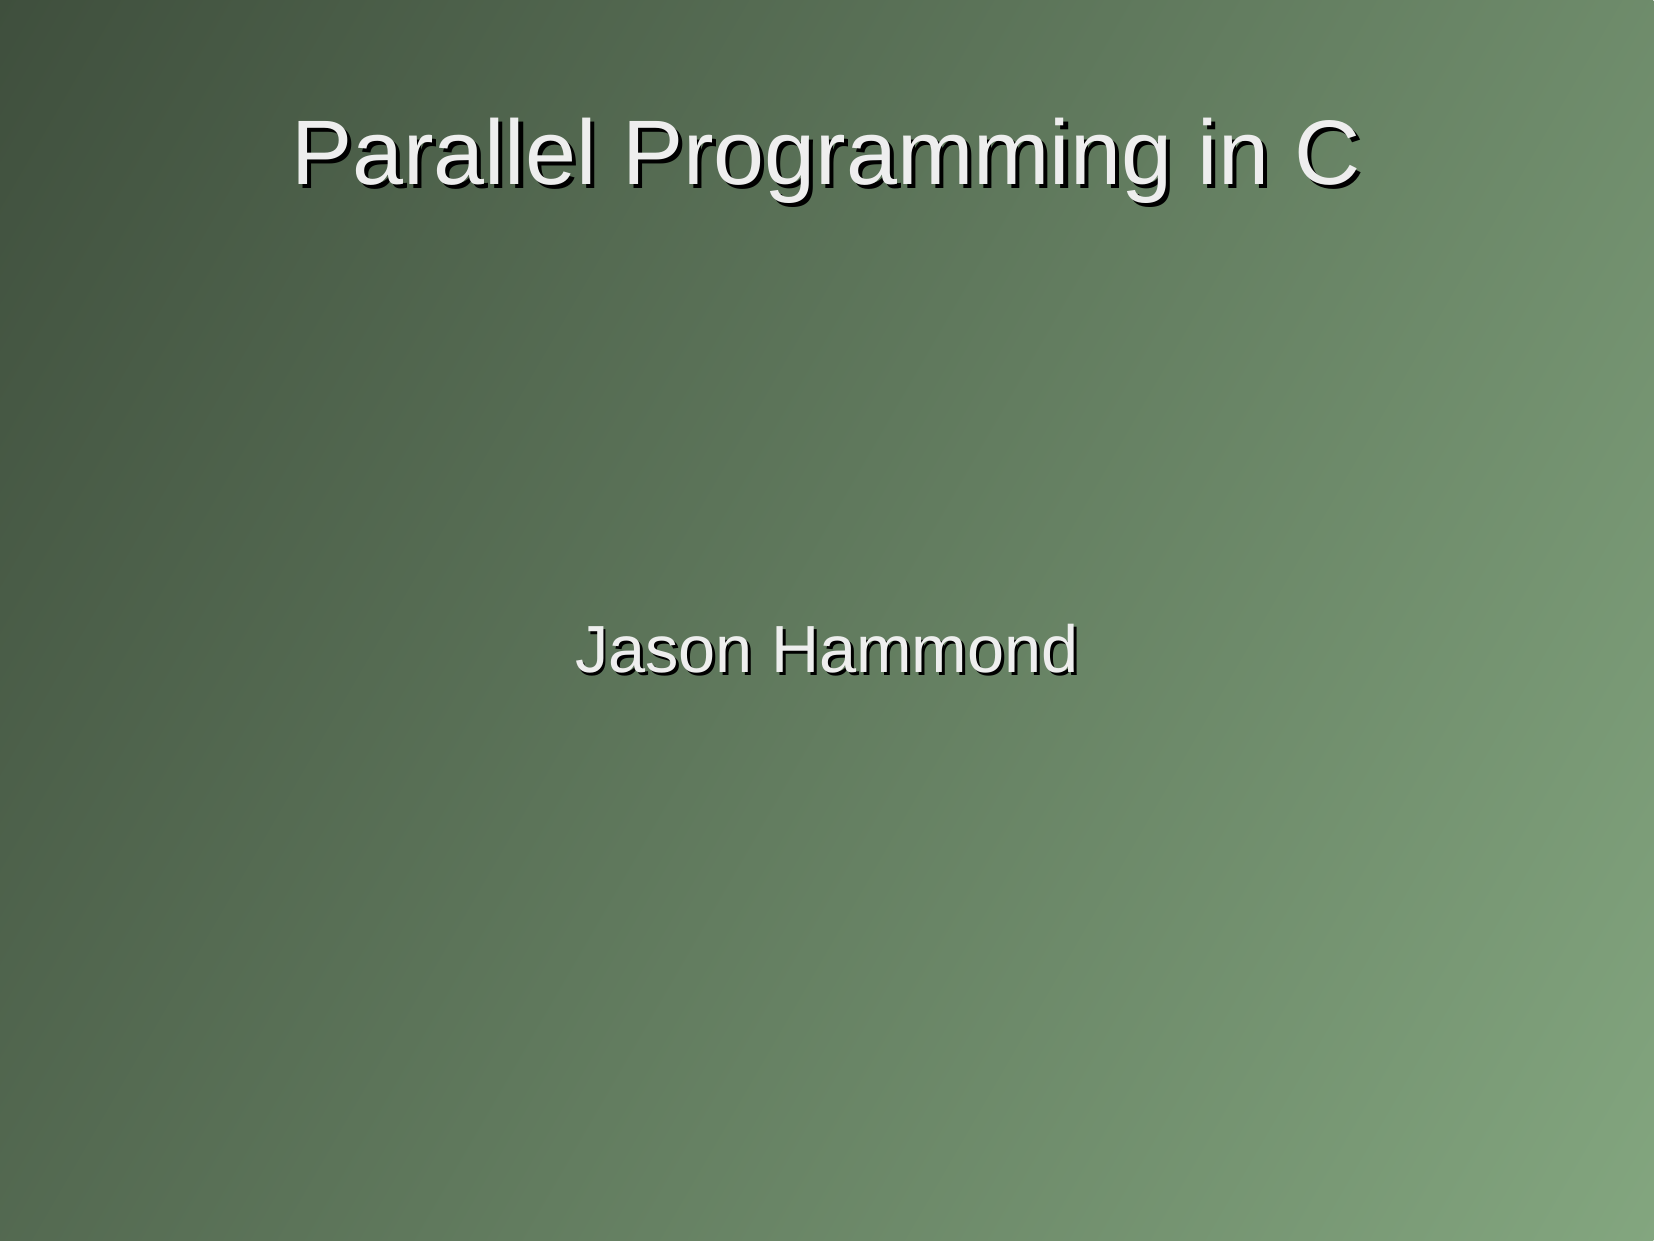

# Parallel Programming in C
Jason Hammond